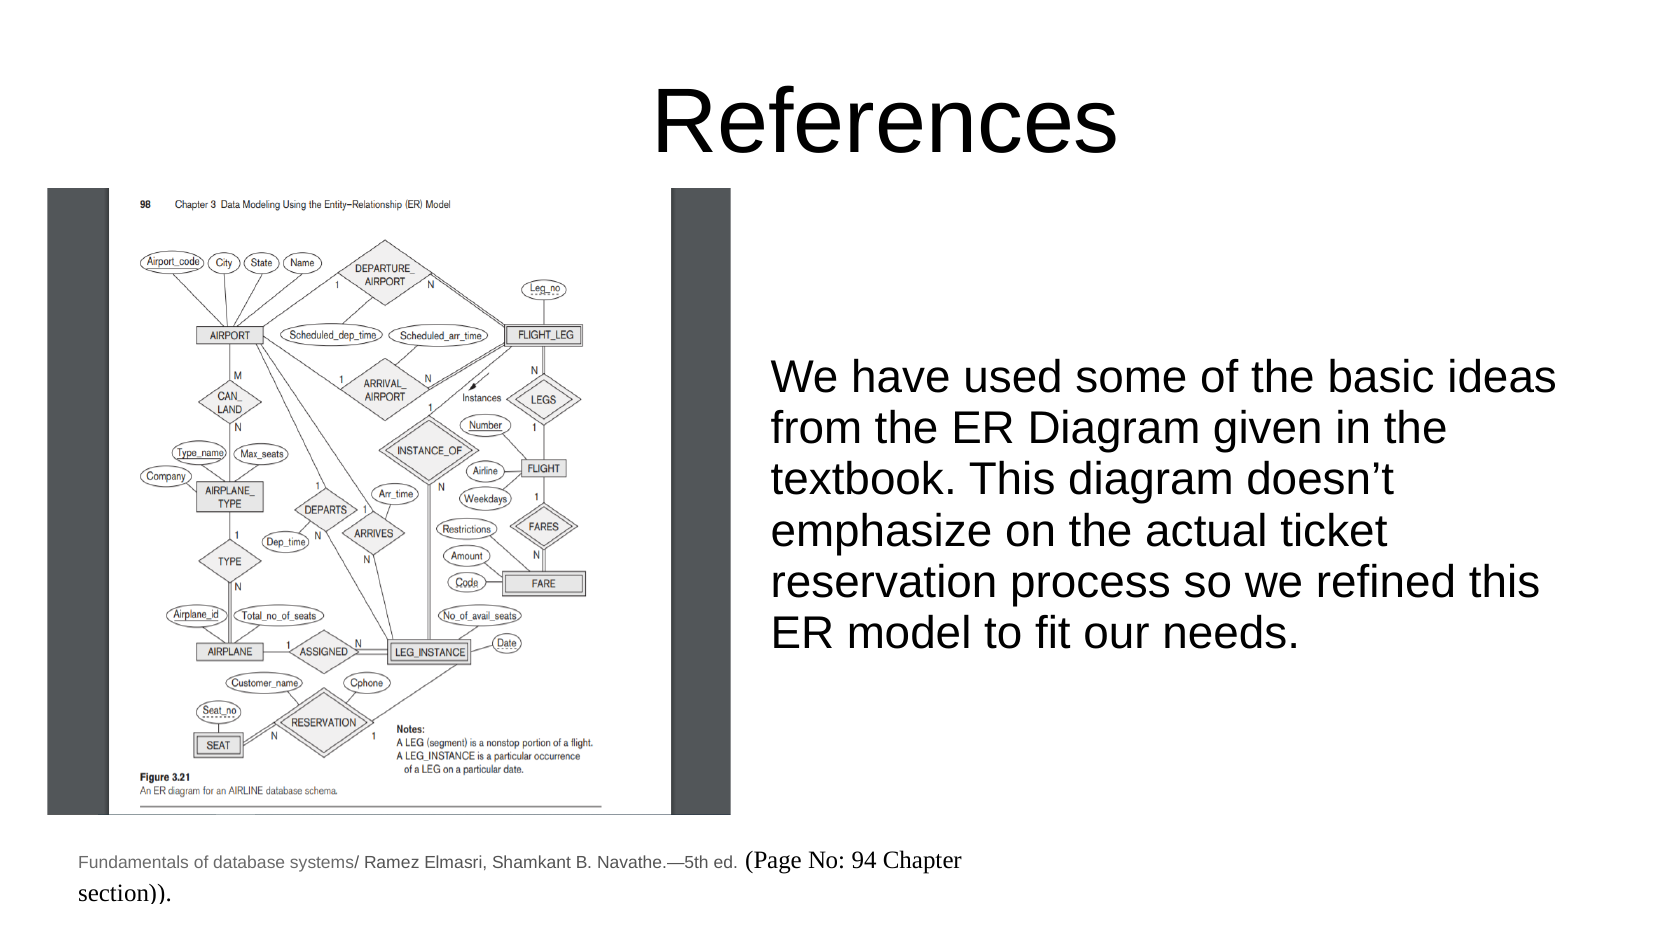

# References
We have used some of the basic ideas from the ER Diagram given in the textbook. This diagram doesn’t emphasize on the actual ticket reservation process so we refined this ER model to fit our needs.